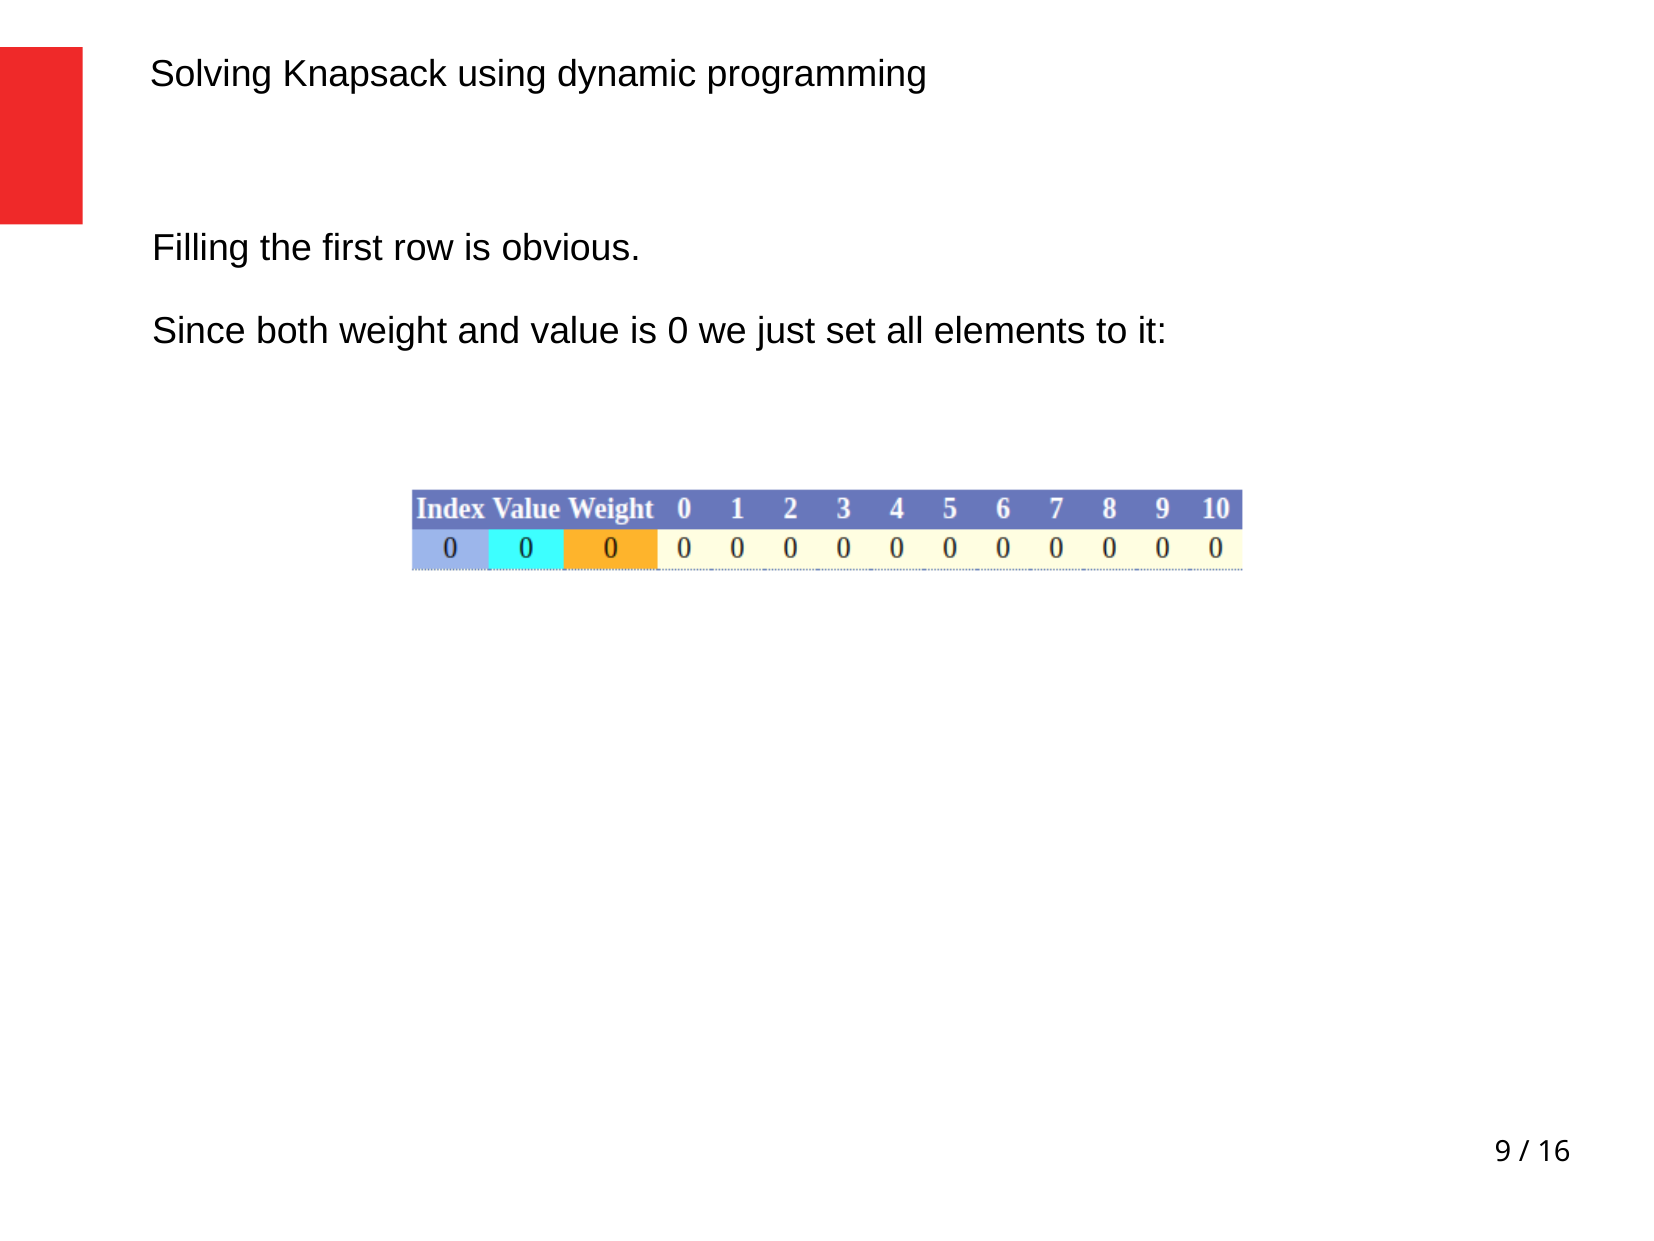

Solving Knapsack using dynamic programming
Filling the first row is obvious.
Since both weight and value is 0 we just set all elements to it:
9